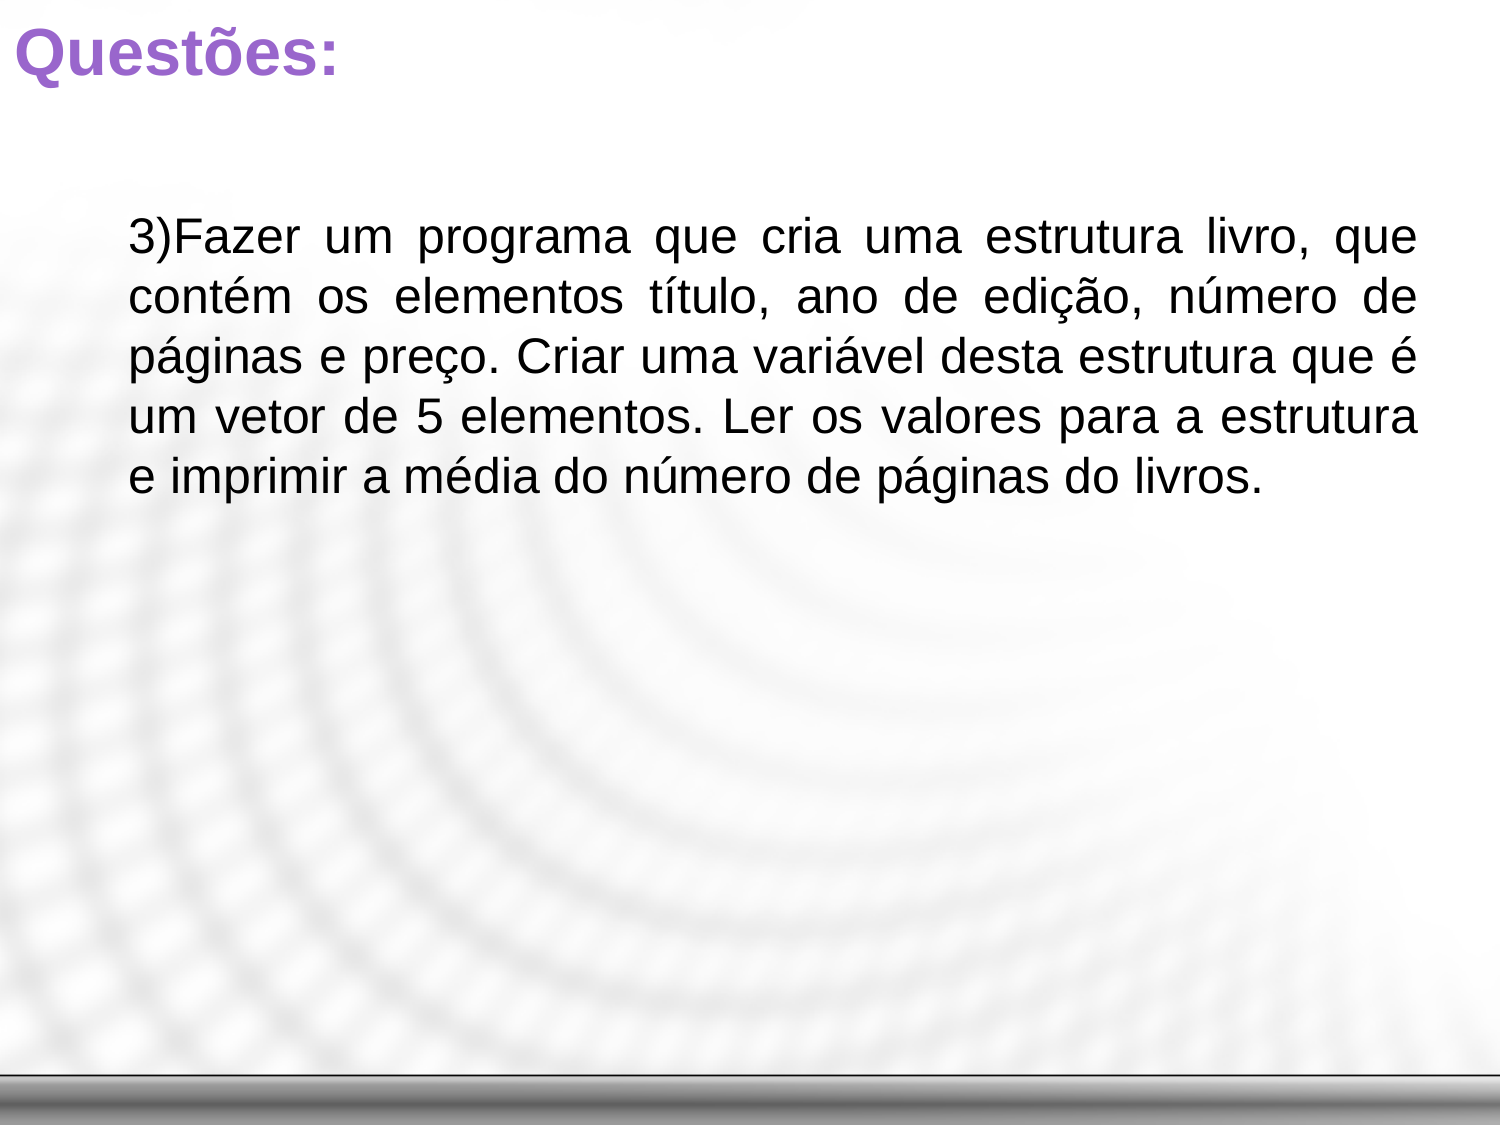

# Questões:
3)Fazer um programa que cria uma estrutura livro, que contém os elementos título, ano de edição, número de páginas e preço. Criar uma variável desta estrutura que é um vetor de 5 elementos. Ler os valores para a estrutura e imprimir a média do número de páginas do livros.